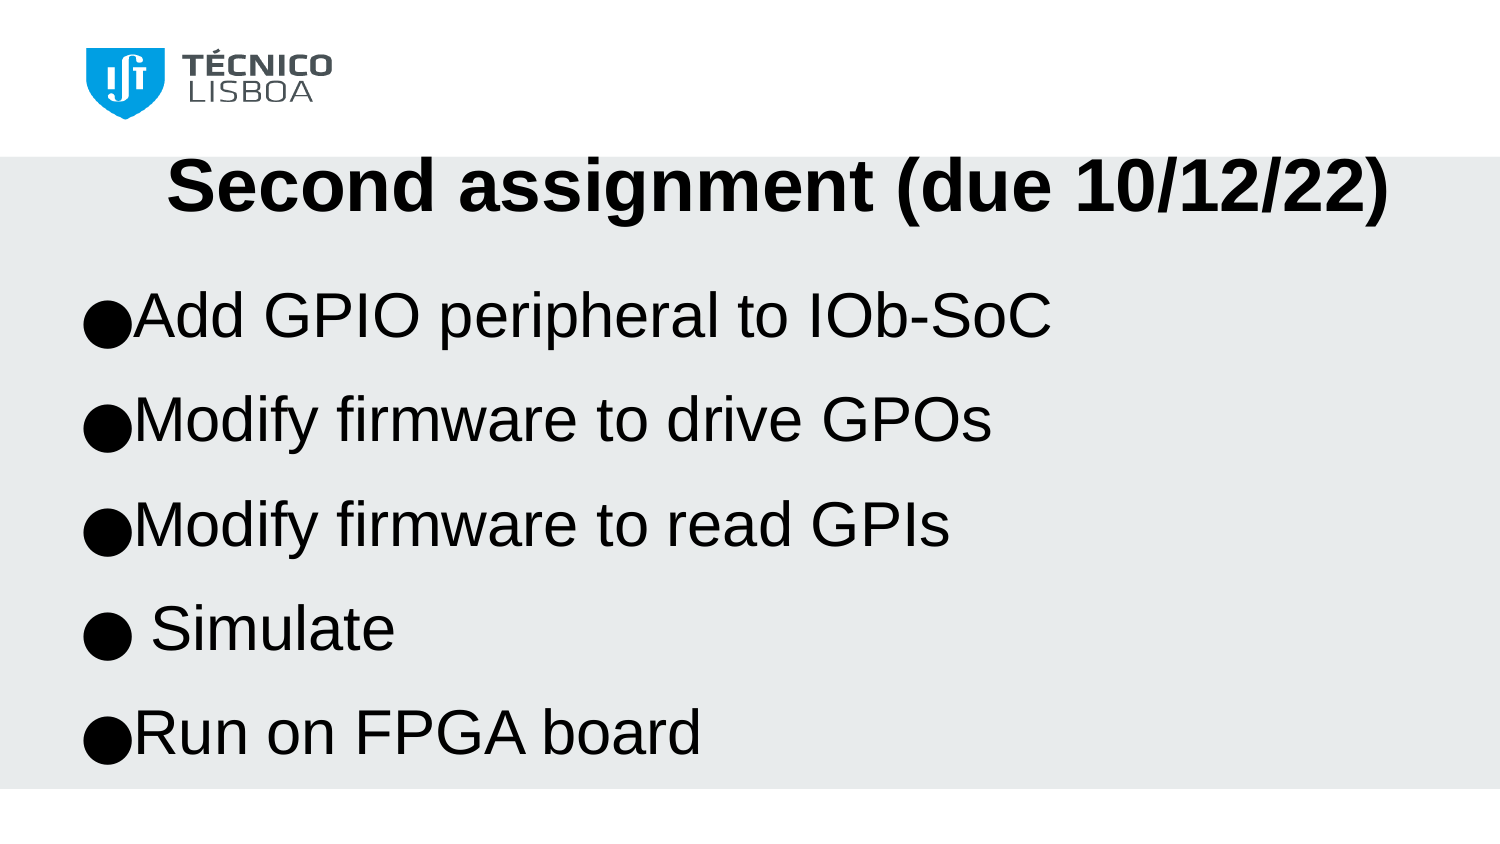

Second assignment (due 10/12/22)
Add GPIO peripheral to IOb-SoC
Modify firmware to drive GPOs
Modify firmware to read GPIs
 Simulate
Run on FPGA board